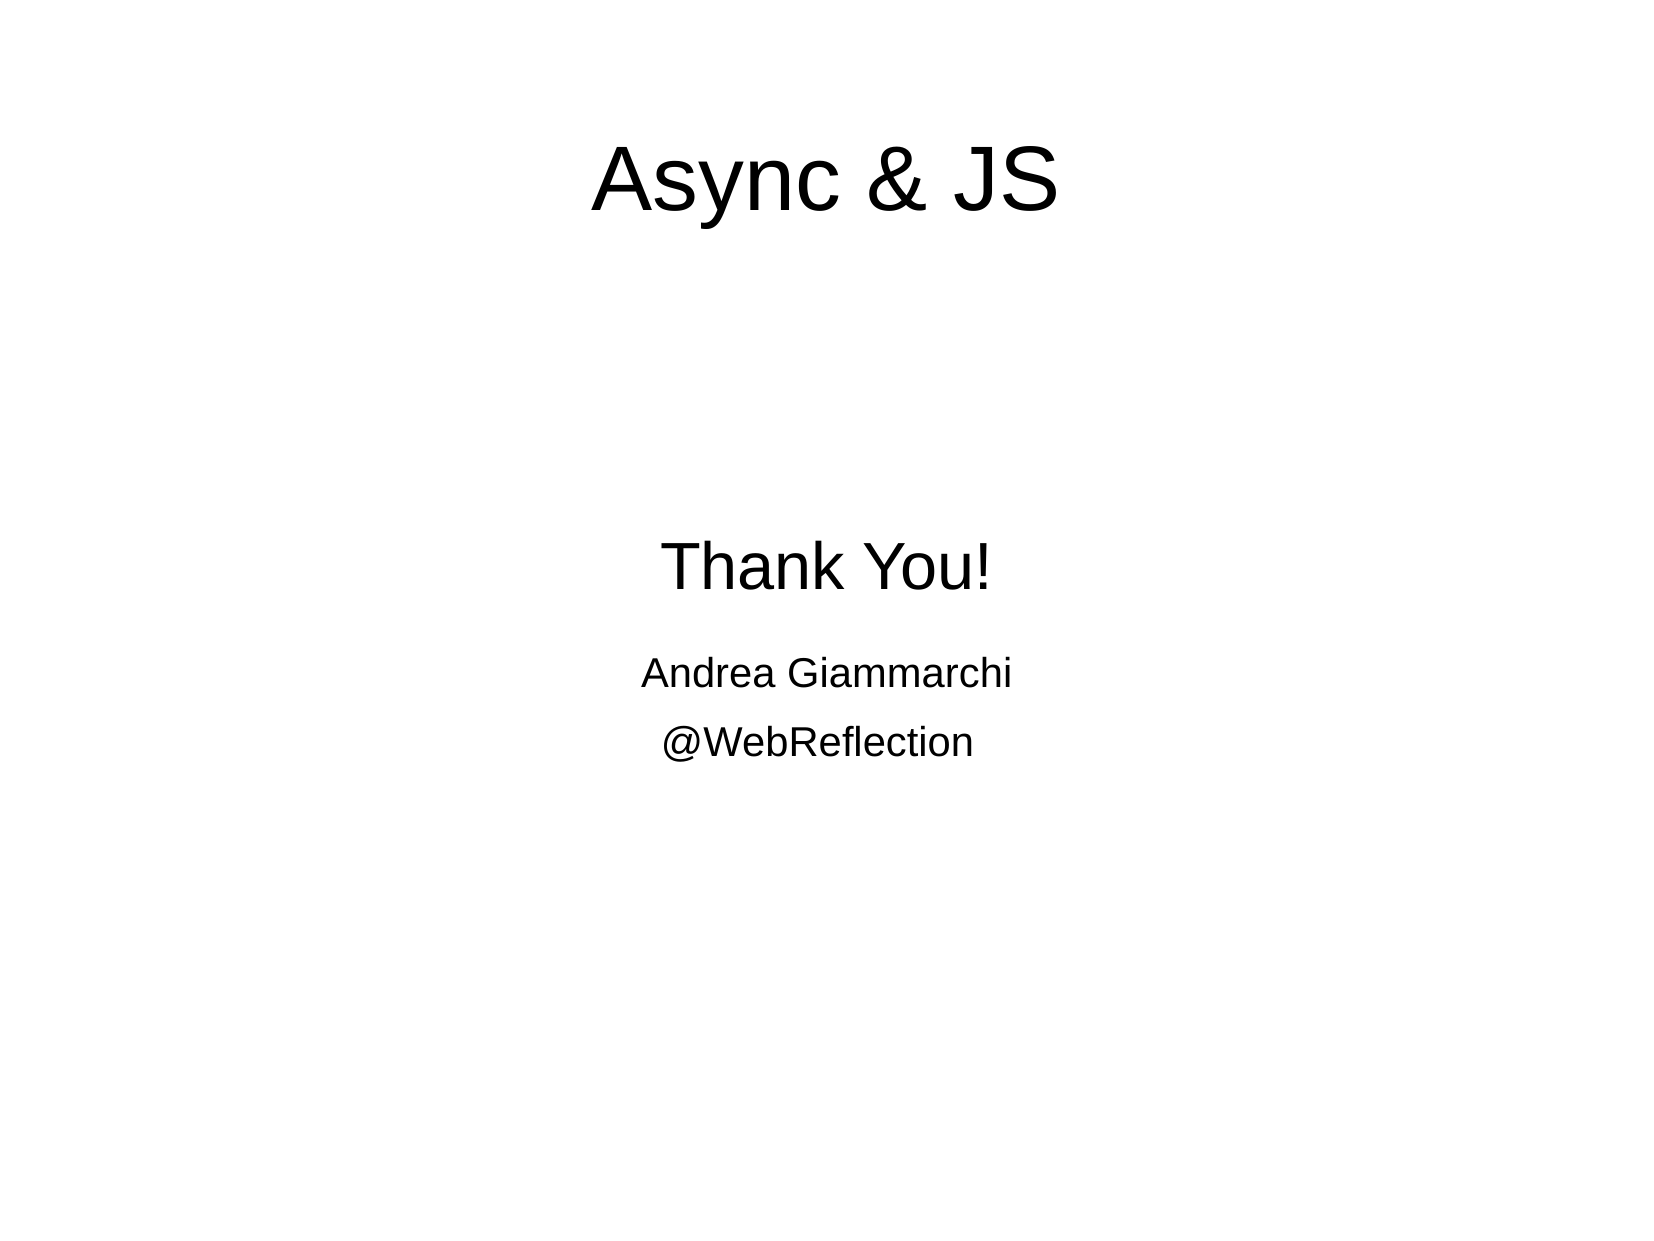

# Async & JS
Thank You!
Andrea Giammarchi
@WebReflection